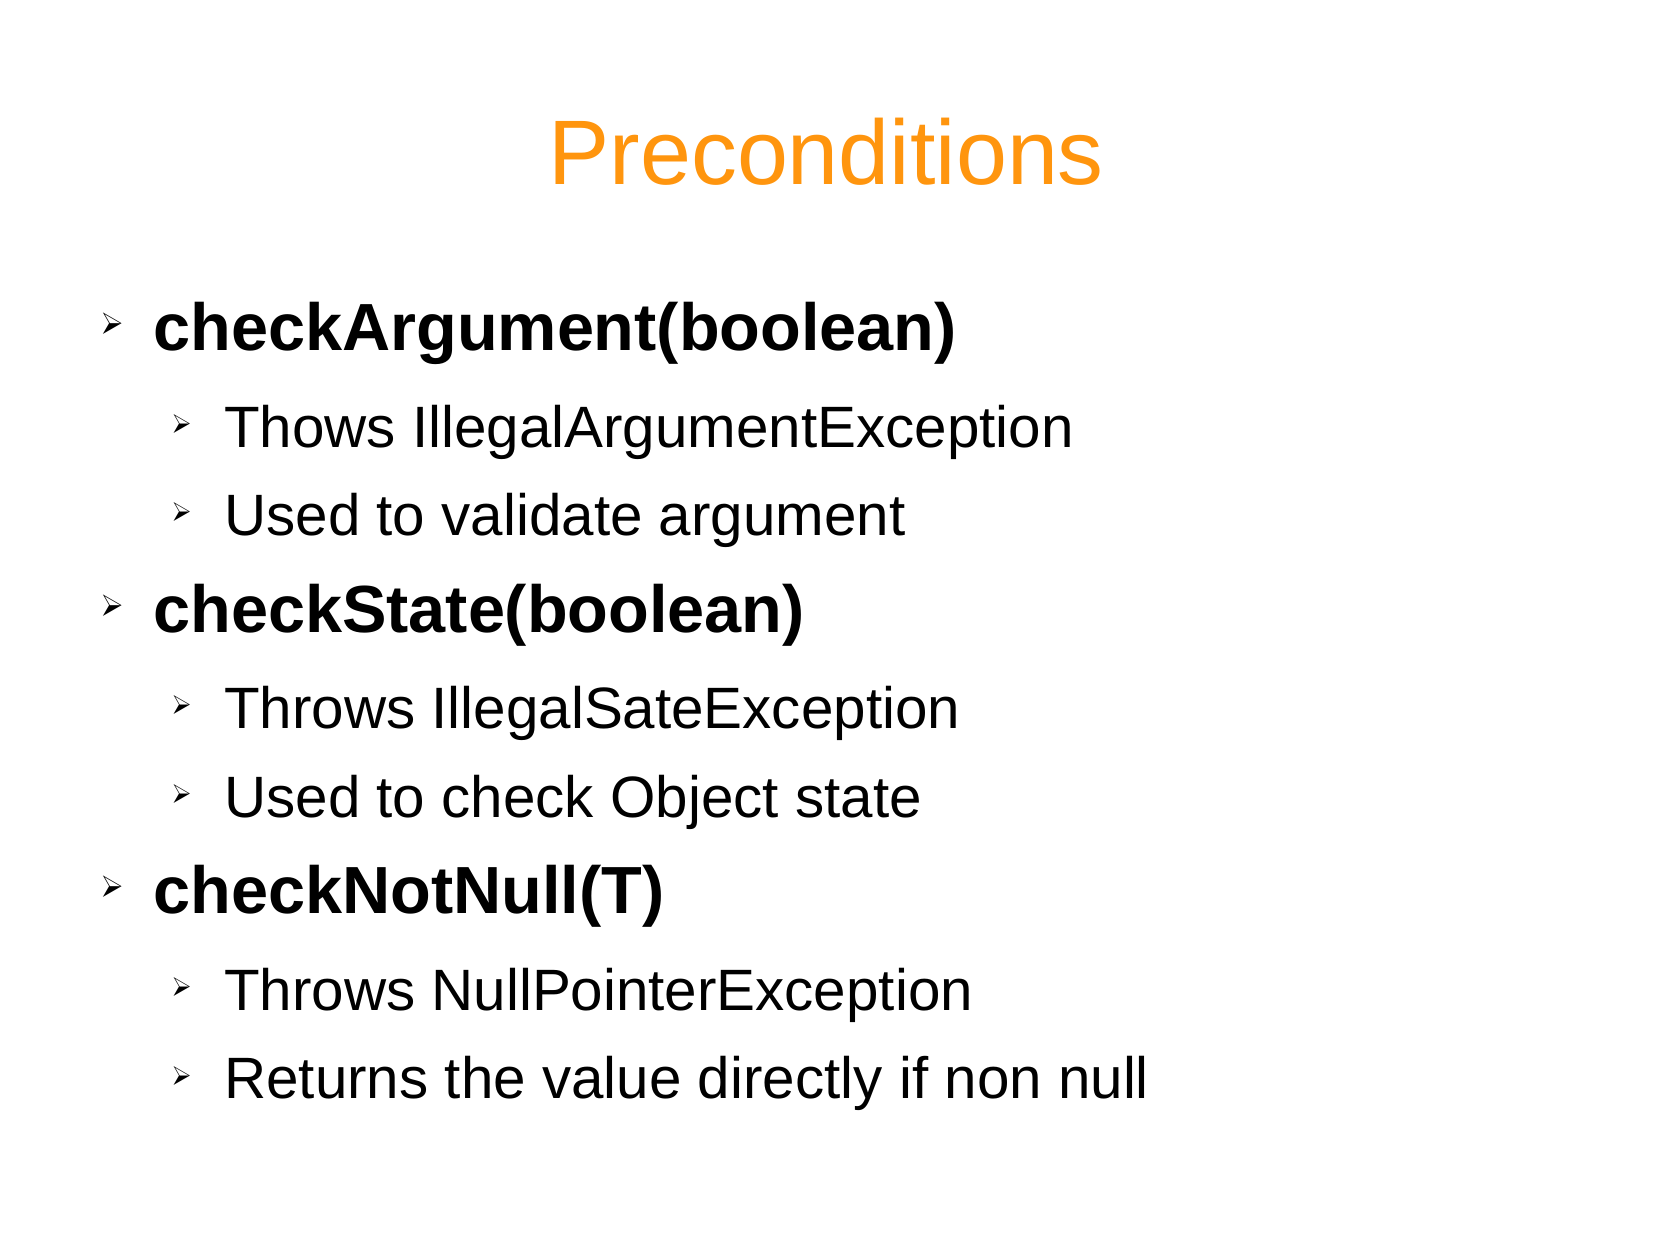

# Preconditions
checkArgument(boolean)
Thows IllegalArgumentException
Used to validate argument
checkState(boolean)
Throws IllegalSateException
Used to check Object state
checkNotNull(T)
Throws NullPointerException
Returns the value directly if non null